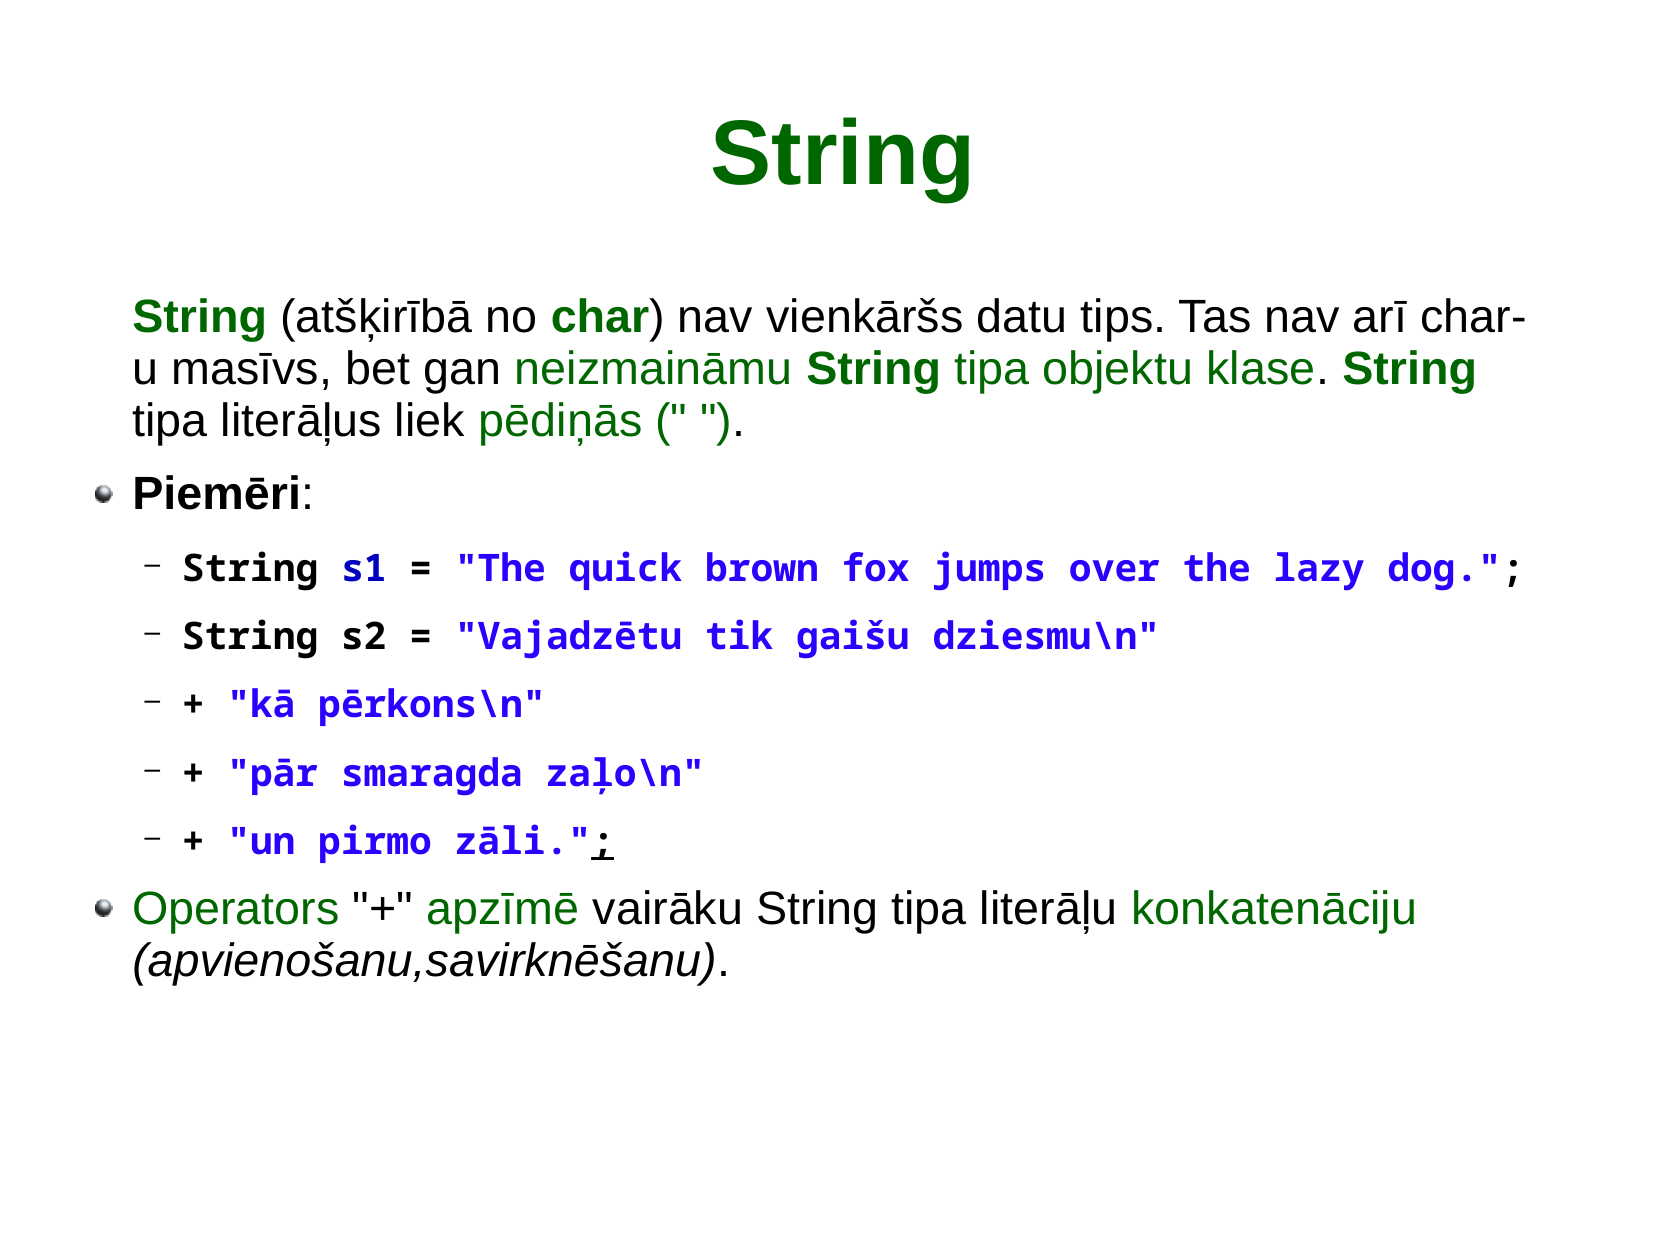

# String
String (atšķirībā no char) nav vienkāršs datu tips. Tas nav arī char-u masīvs, bet gan neizmaināmu String tipa objektu klase. String tipa literāļus liek pēdiņās (" ").
Piemēri:
String s1 = "The quick brown fox jumps over the lazy dog.";
String s2 = "Vajadzētu tik gaišu dziesmu\n"
+ "kā pērkons\n"
+ "pār smaragda zaļo\n"
+ "un pirmo zāli.";
Operators "+" apzīmē vairāku String tipa literāļu konkatenāciju (apvienošanu,savirknēšanu).